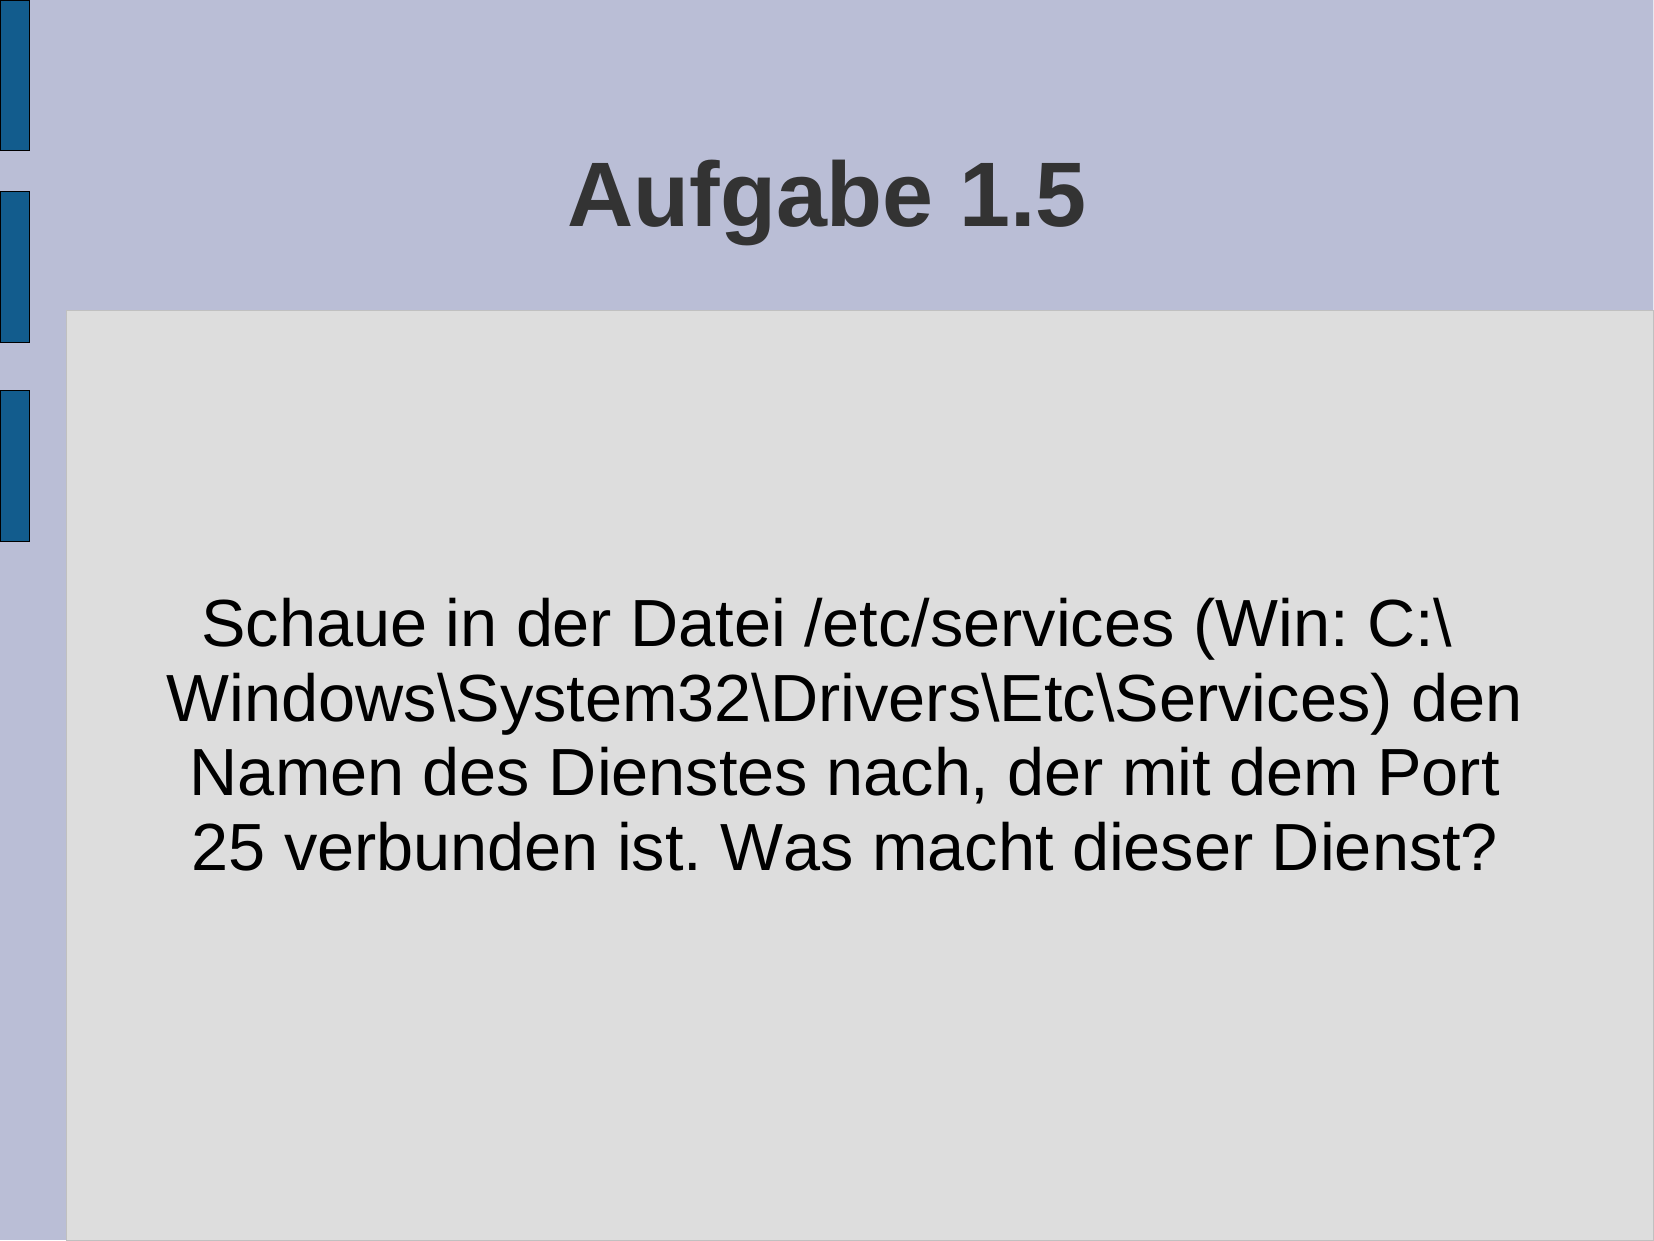

# Aufgabe 1.5
Schaue in der Datei /etc/services (Win: C:\Windows\System32\Drivers\Etc\Services) den Namen des Dienstes nach, der mit dem Port 25 verbunden ist. Was macht dieser Dienst?